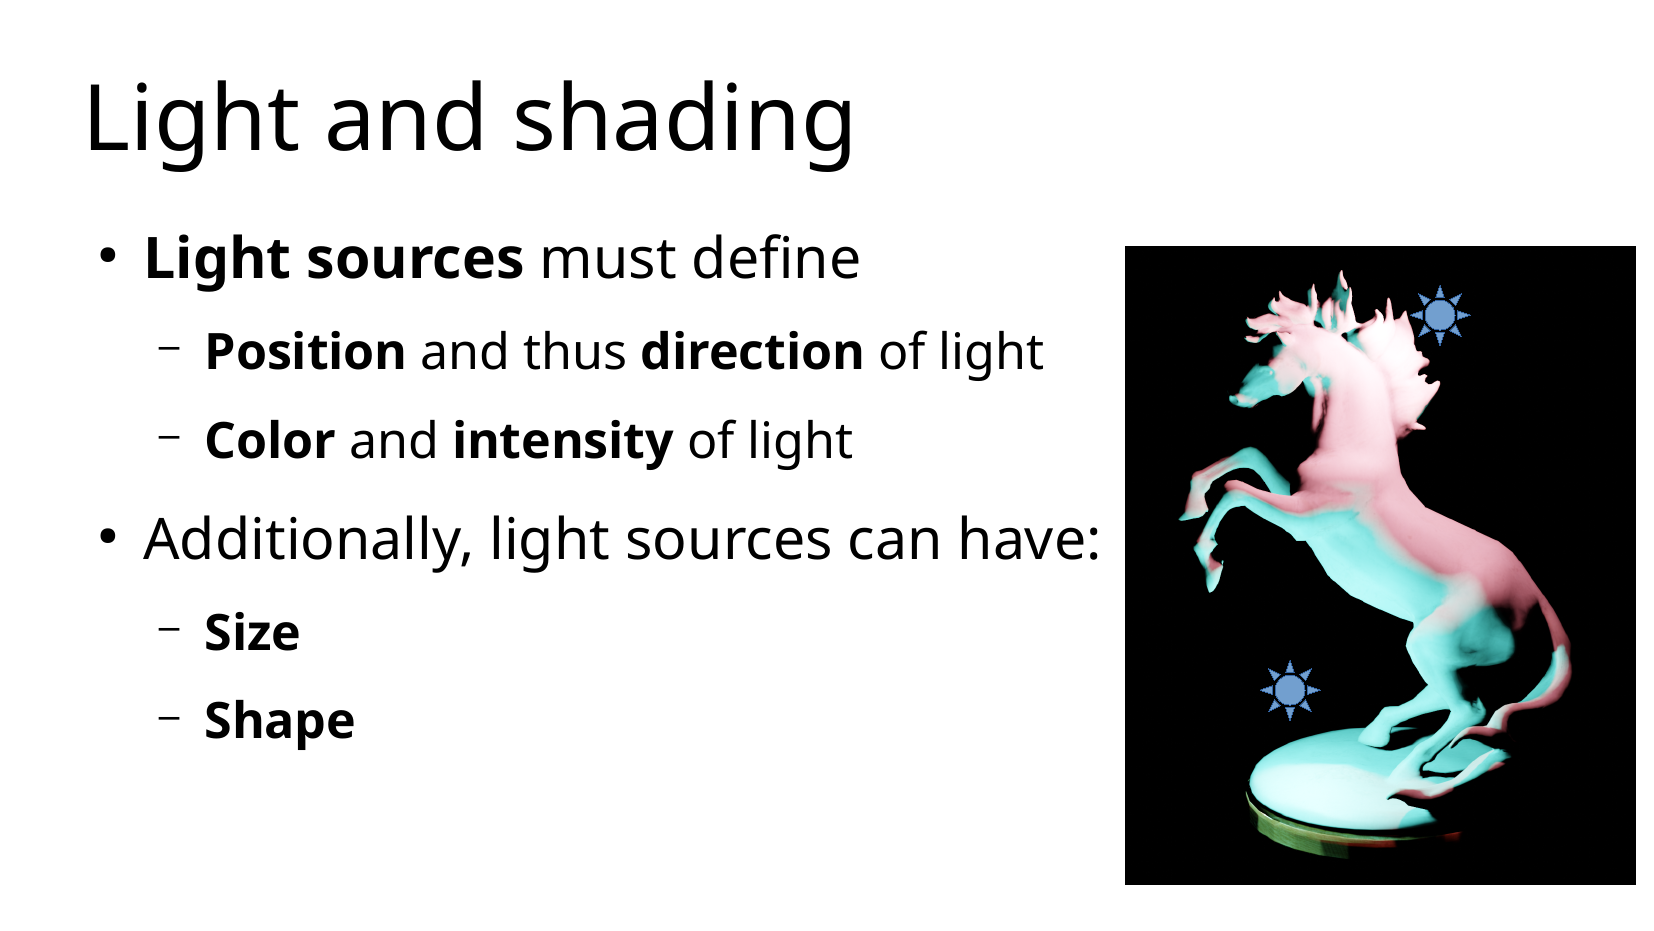

# Light and shading
Light sources must define
Position and thus direction of light
Color and intensity of light
Additionally, light sources can have:
Size
Shape